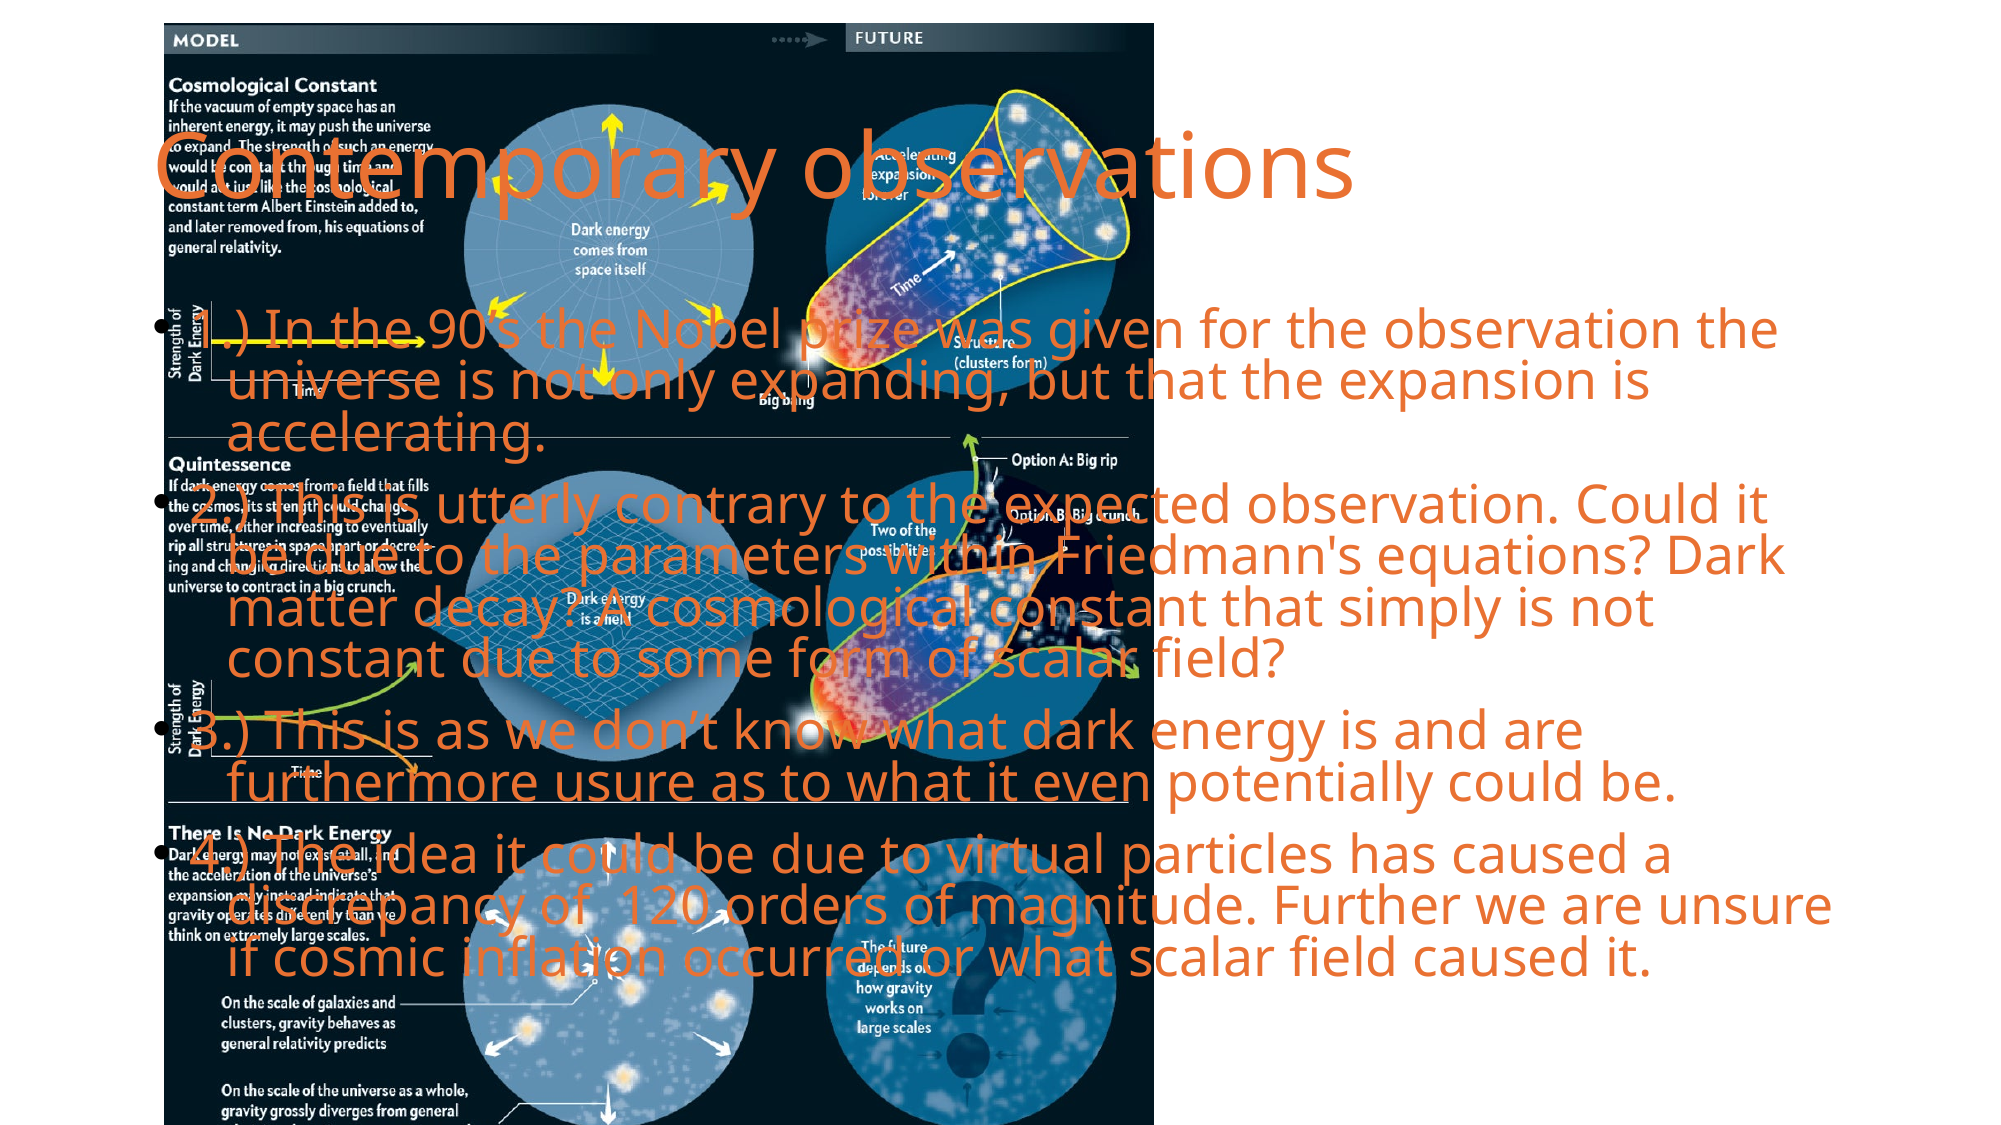

# Contemporary observations
1.) In the 90’s the Nobel prize was given for the observation the universe is not only expanding, but that the expansion is accelerating.
2.) This is utterly contrary to the expected observation. Could it be due to the parameters within Friedmann's equations? Dark matter decay? A cosmological constant that simply is not constant due to some form of scalar field?
3.) This is as we don’t know what dark energy is and are furthermore usure as to what it even potentially could be.
4.) The idea it could be due to virtual particles has caused a discrepancy of 120 orders of magnitude. Further we are unsure if cosmic inflation occurred or what scalar field caused it.